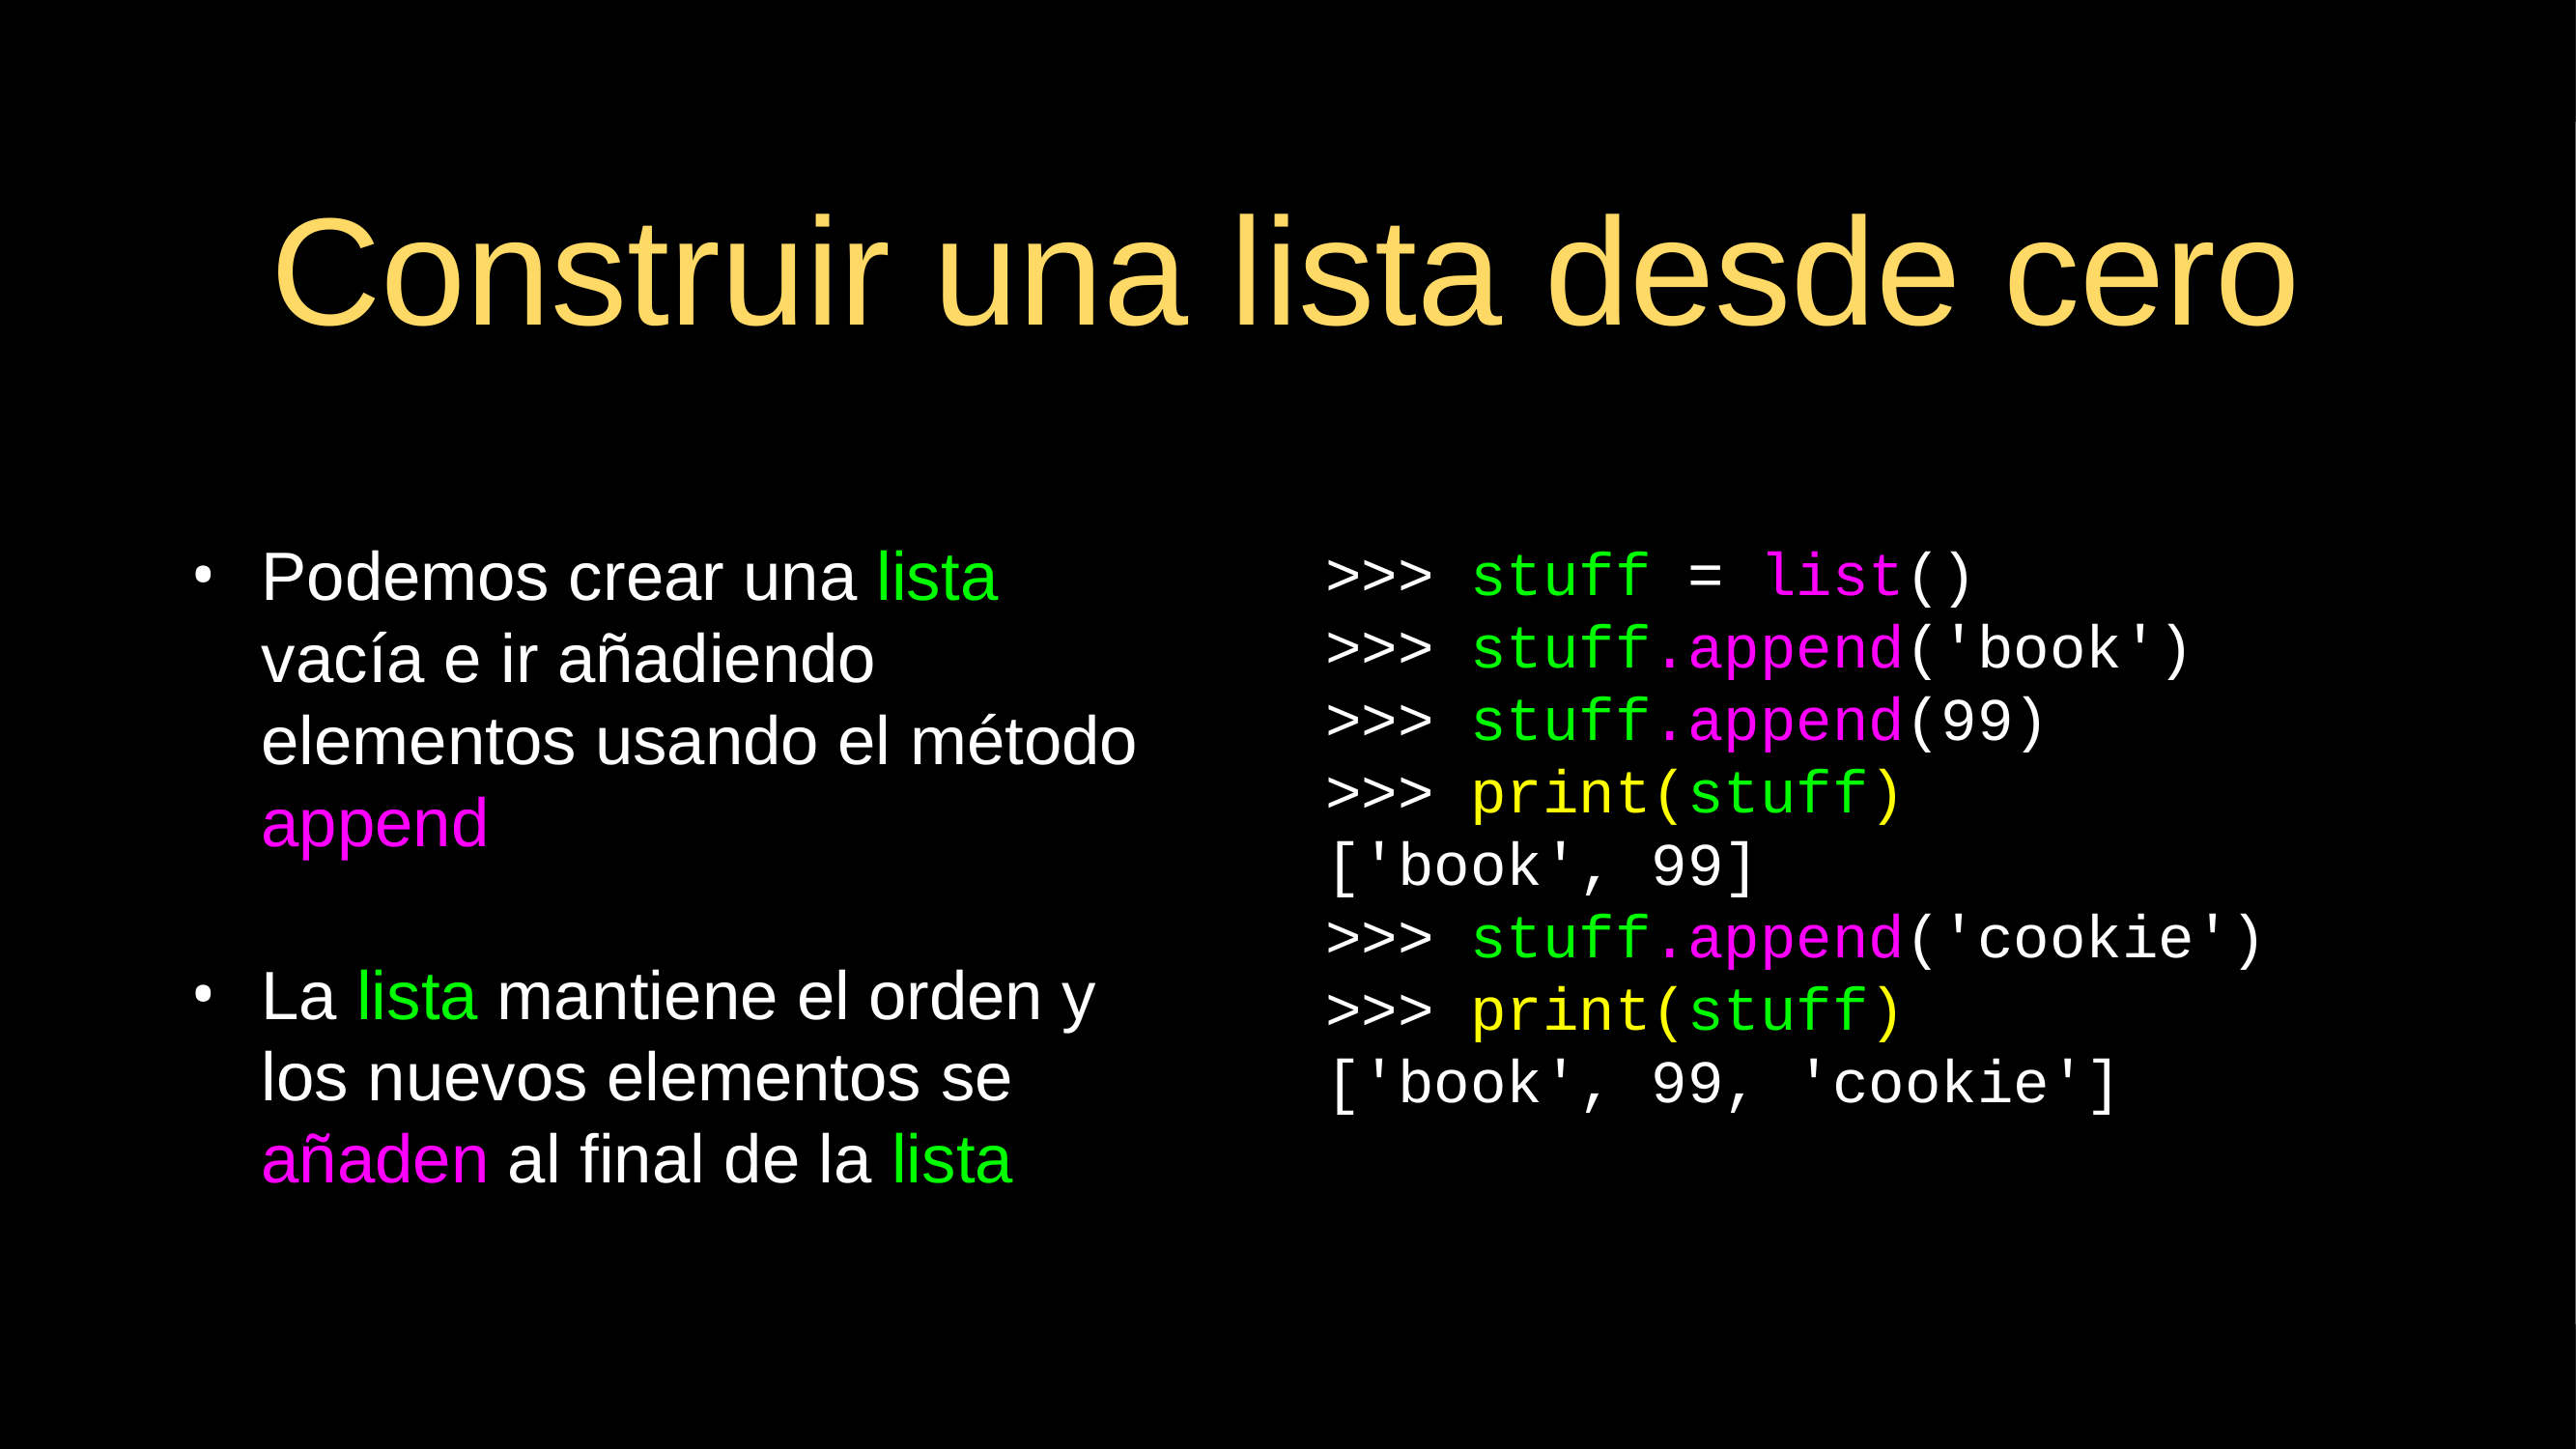

# Construir una lista desde cero
Podemos crear una lista vacía e ir añadiendo elementos usando el método append
La lista mantiene el orden y los nuevos elementos se añaden al final de la lista
>>> stuff = list()
>>> stuff.append('book')
>>> stuff.append(99)
>>> print(stuff)
['book', 99]
>>> stuff.append('cookie')
>>> print(stuff)
['book', 99, 'cookie']